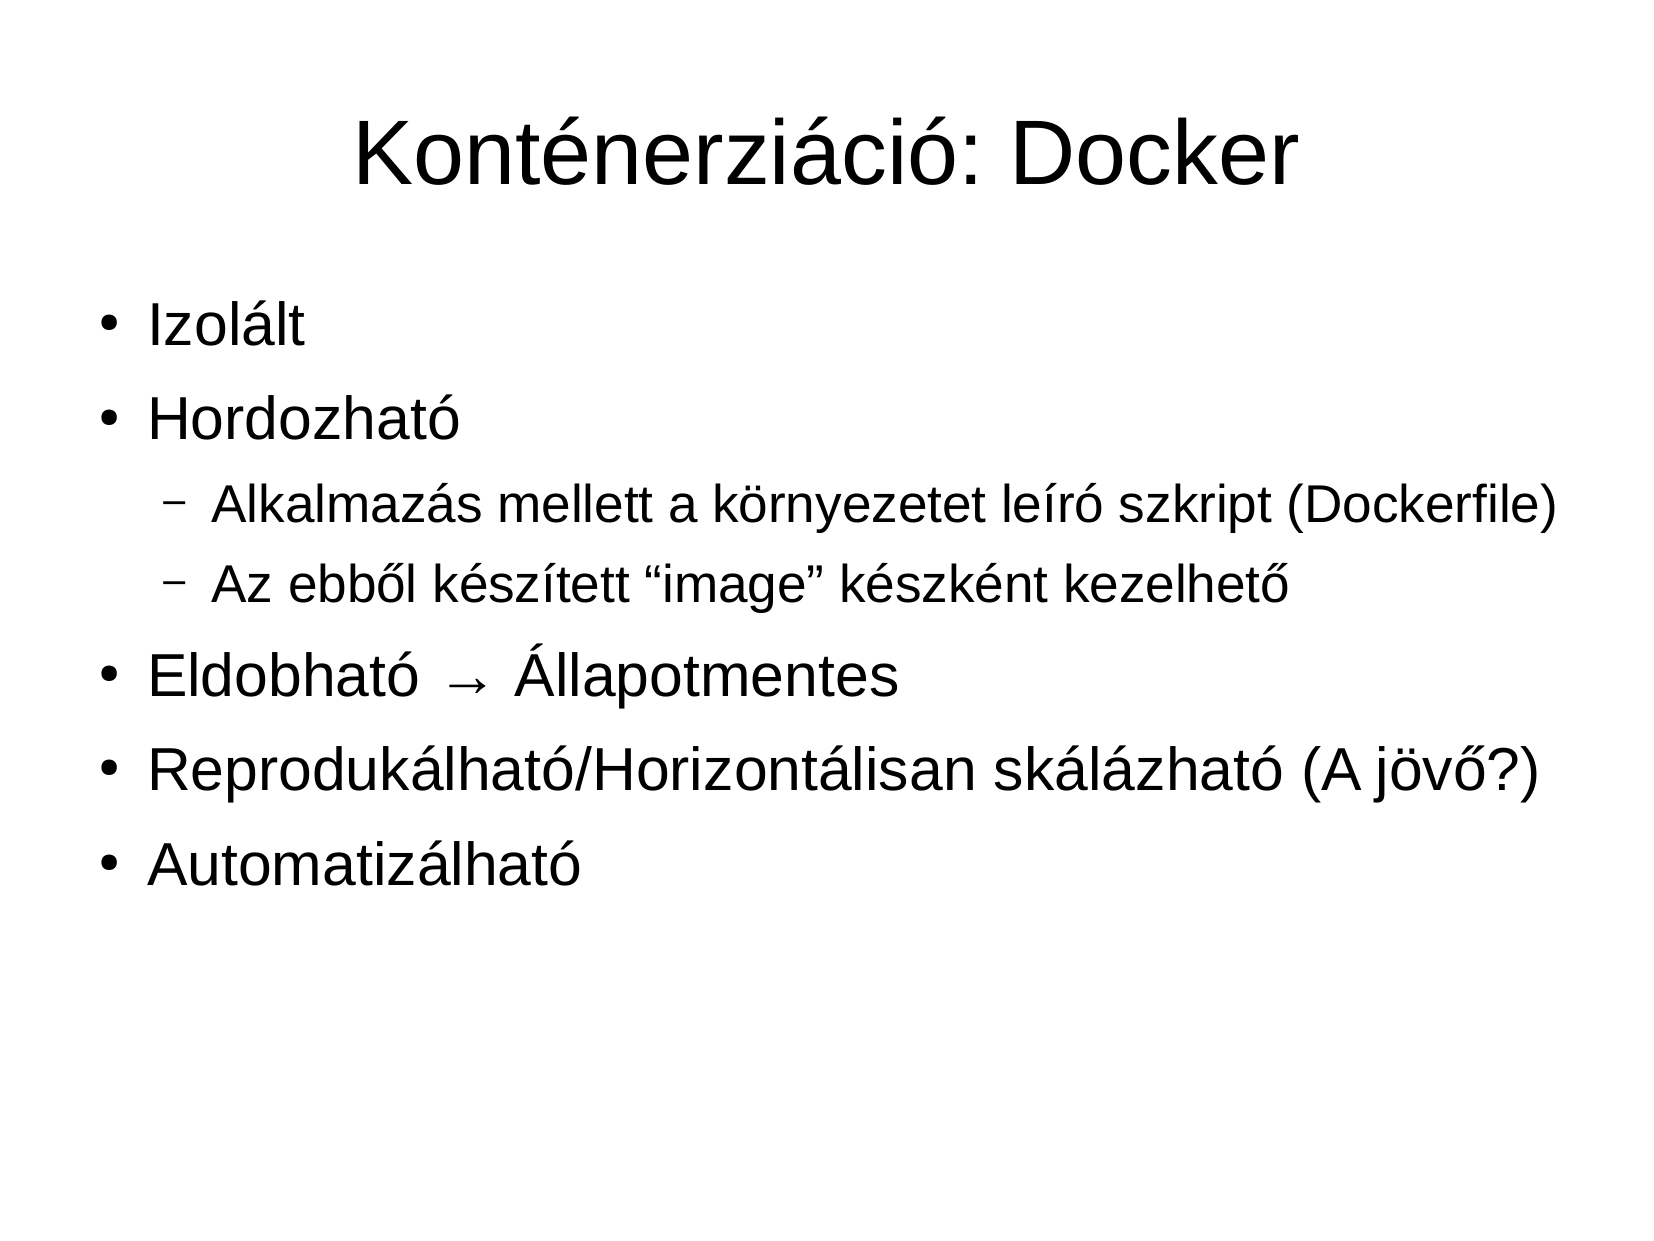

# Konténerziáció: Docker
Izolált
Hordozható
Alkalmazás mellett a környezetet leíró szkript (Dockerfile)
Az ebből készített “image” készként kezelhető
Eldobható → Állapotmentes
Reprodukálható/Horizontálisan skálázható (A jövő?)
Automatizálható